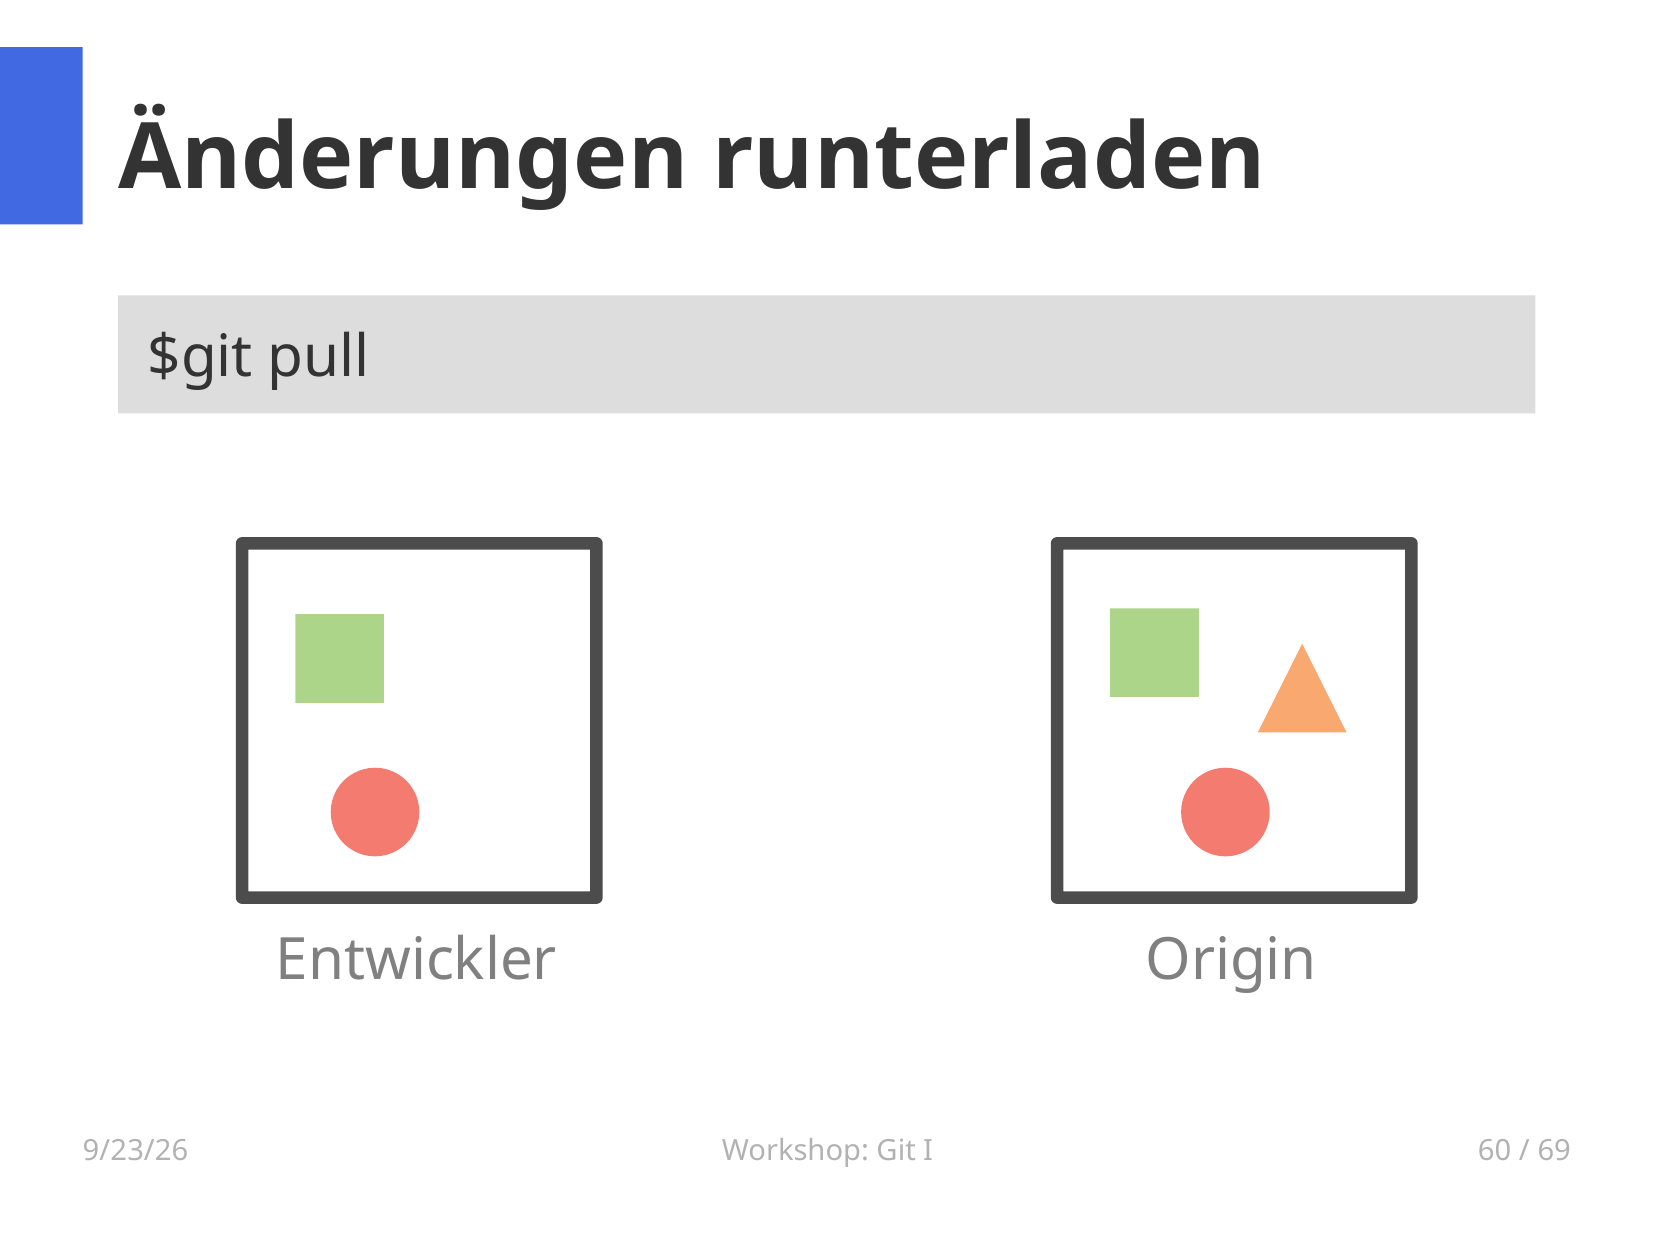

# Änderungen runterladen
$git pull
Entwickler
Origin